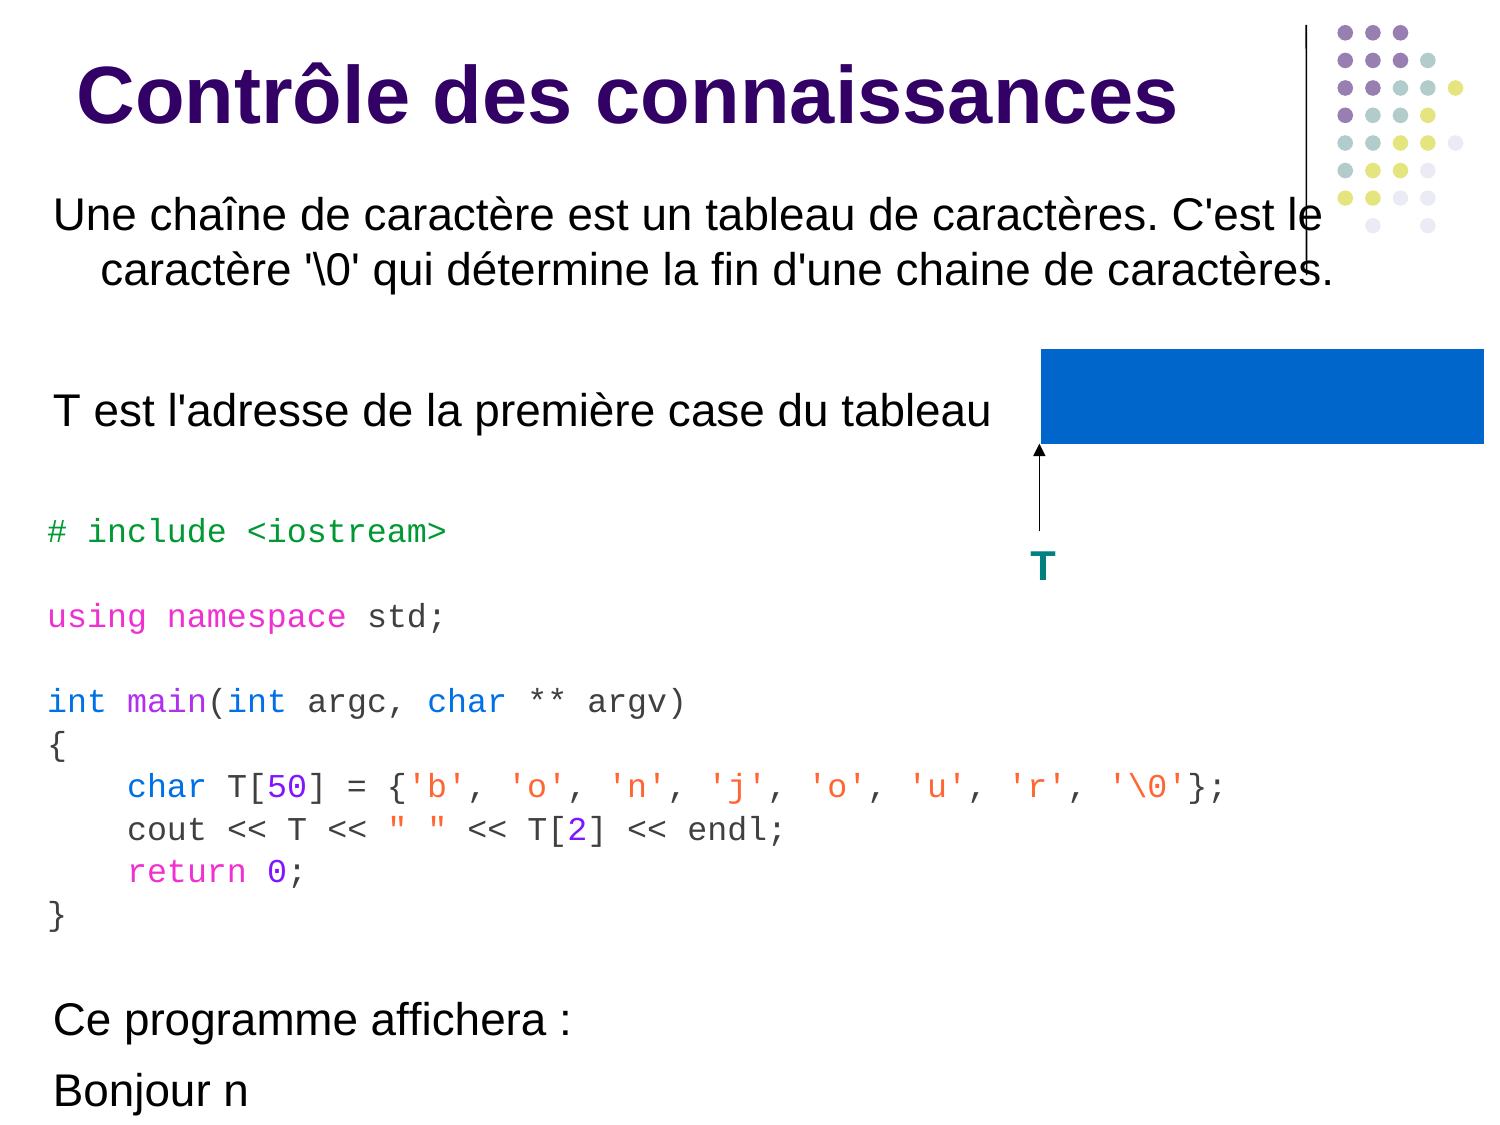

# Contrôle des connaissances
Une chaîne de caractère est un tableau de caractères. C'est le caractère '\0' qui détermine la fin d'une chaine de caractères.
T est l'adresse de la première case du tableau
# include <iostream>
using namespace std;
int main(int argc, char ** argv)
{
 char T[50] = {'b', 'o', 'n', 'j', 'o', 'u', 'r', '\0'};
 cout << T << " " << T[2] << endl;
 return 0;
}
Ce programme affichera :
Bonjour n
| | | | | |
| --- | --- | --- | --- | --- |
T